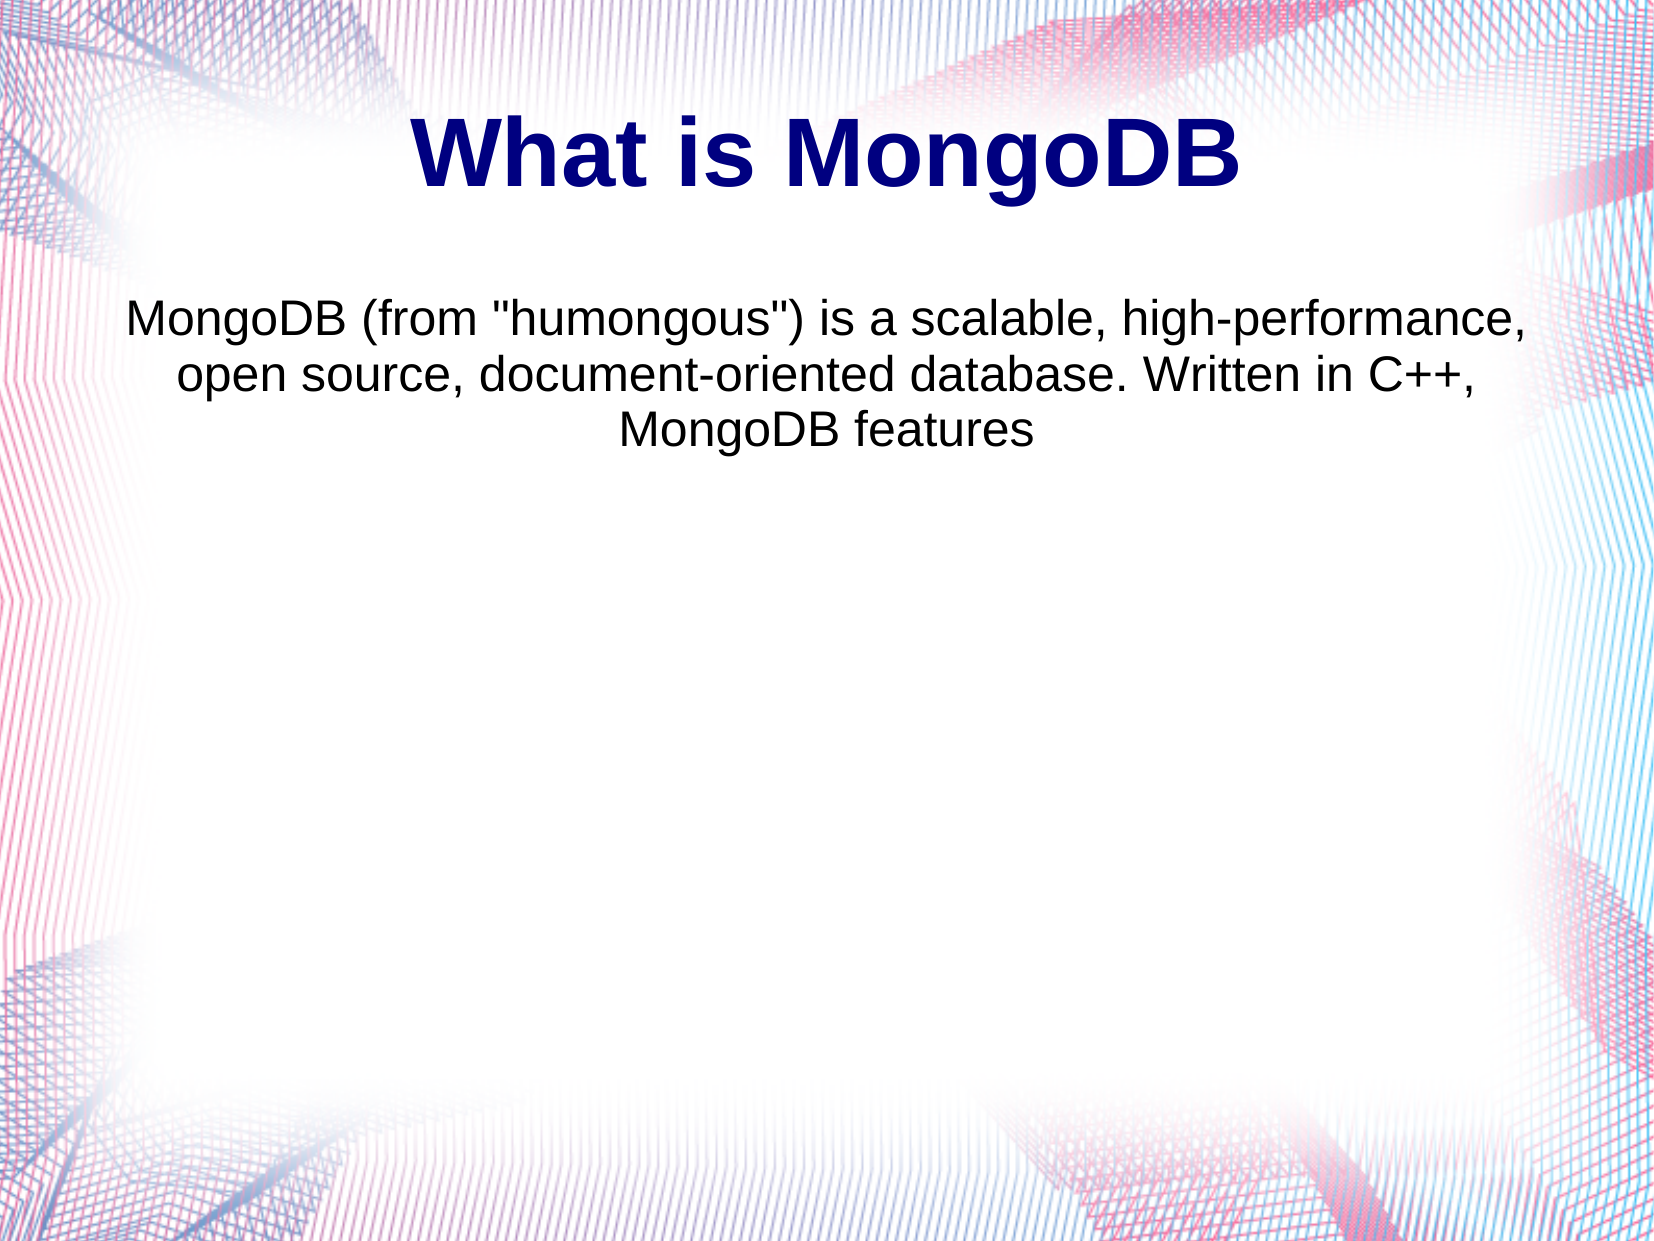

# What is MongoDB
MongoDB (from "humongous") is a scalable, high-performance, open source, document-oriented database. Written in C++, MongoDB features